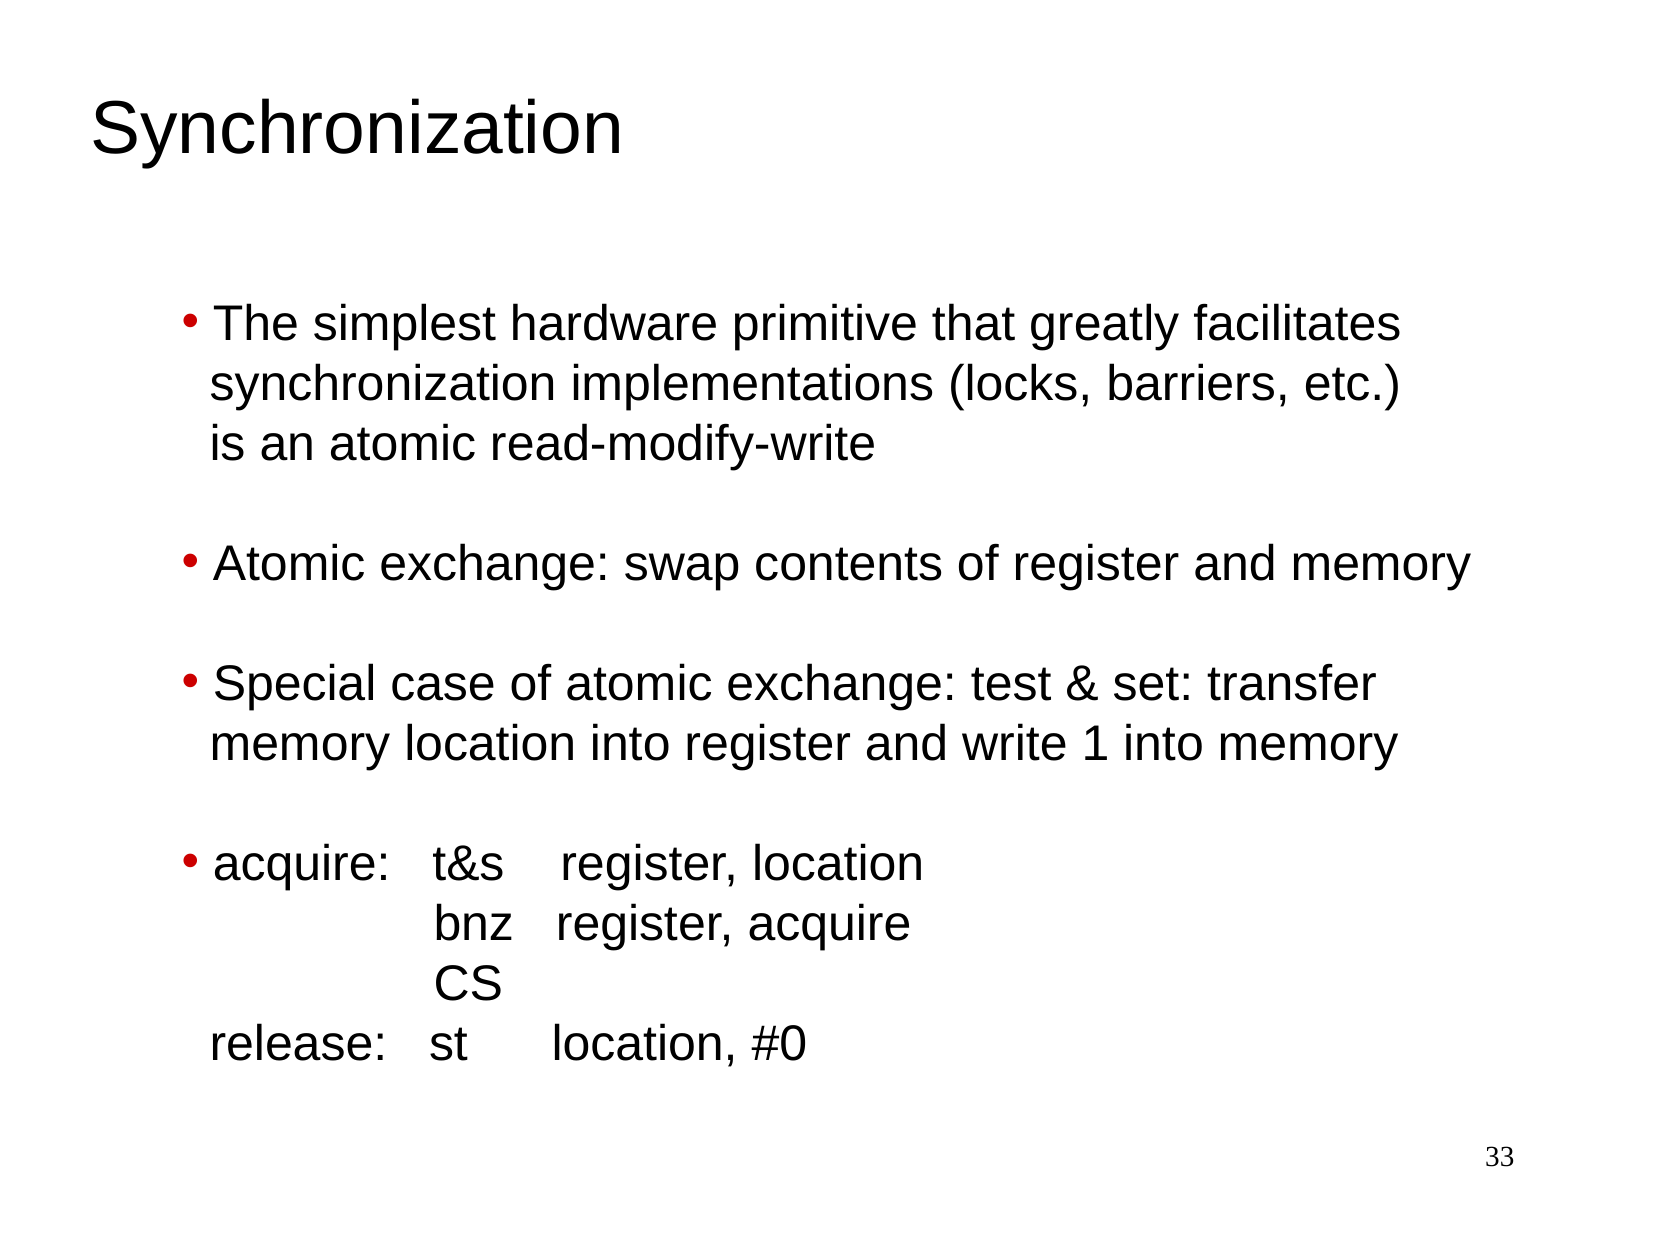

Synchronization
 The simplest hardware primitive that greatly facilitates
 synchronization implementations (locks, barriers, etc.)
 is an atomic read-modify-write
 Atomic exchange: swap contents of register and memory
 Special case of atomic exchange: test & set: transfer
 memory location into register and write 1 into memory
 acquire: t&s register, location
 bnz register, acquire
 CS
 release: st location, #0